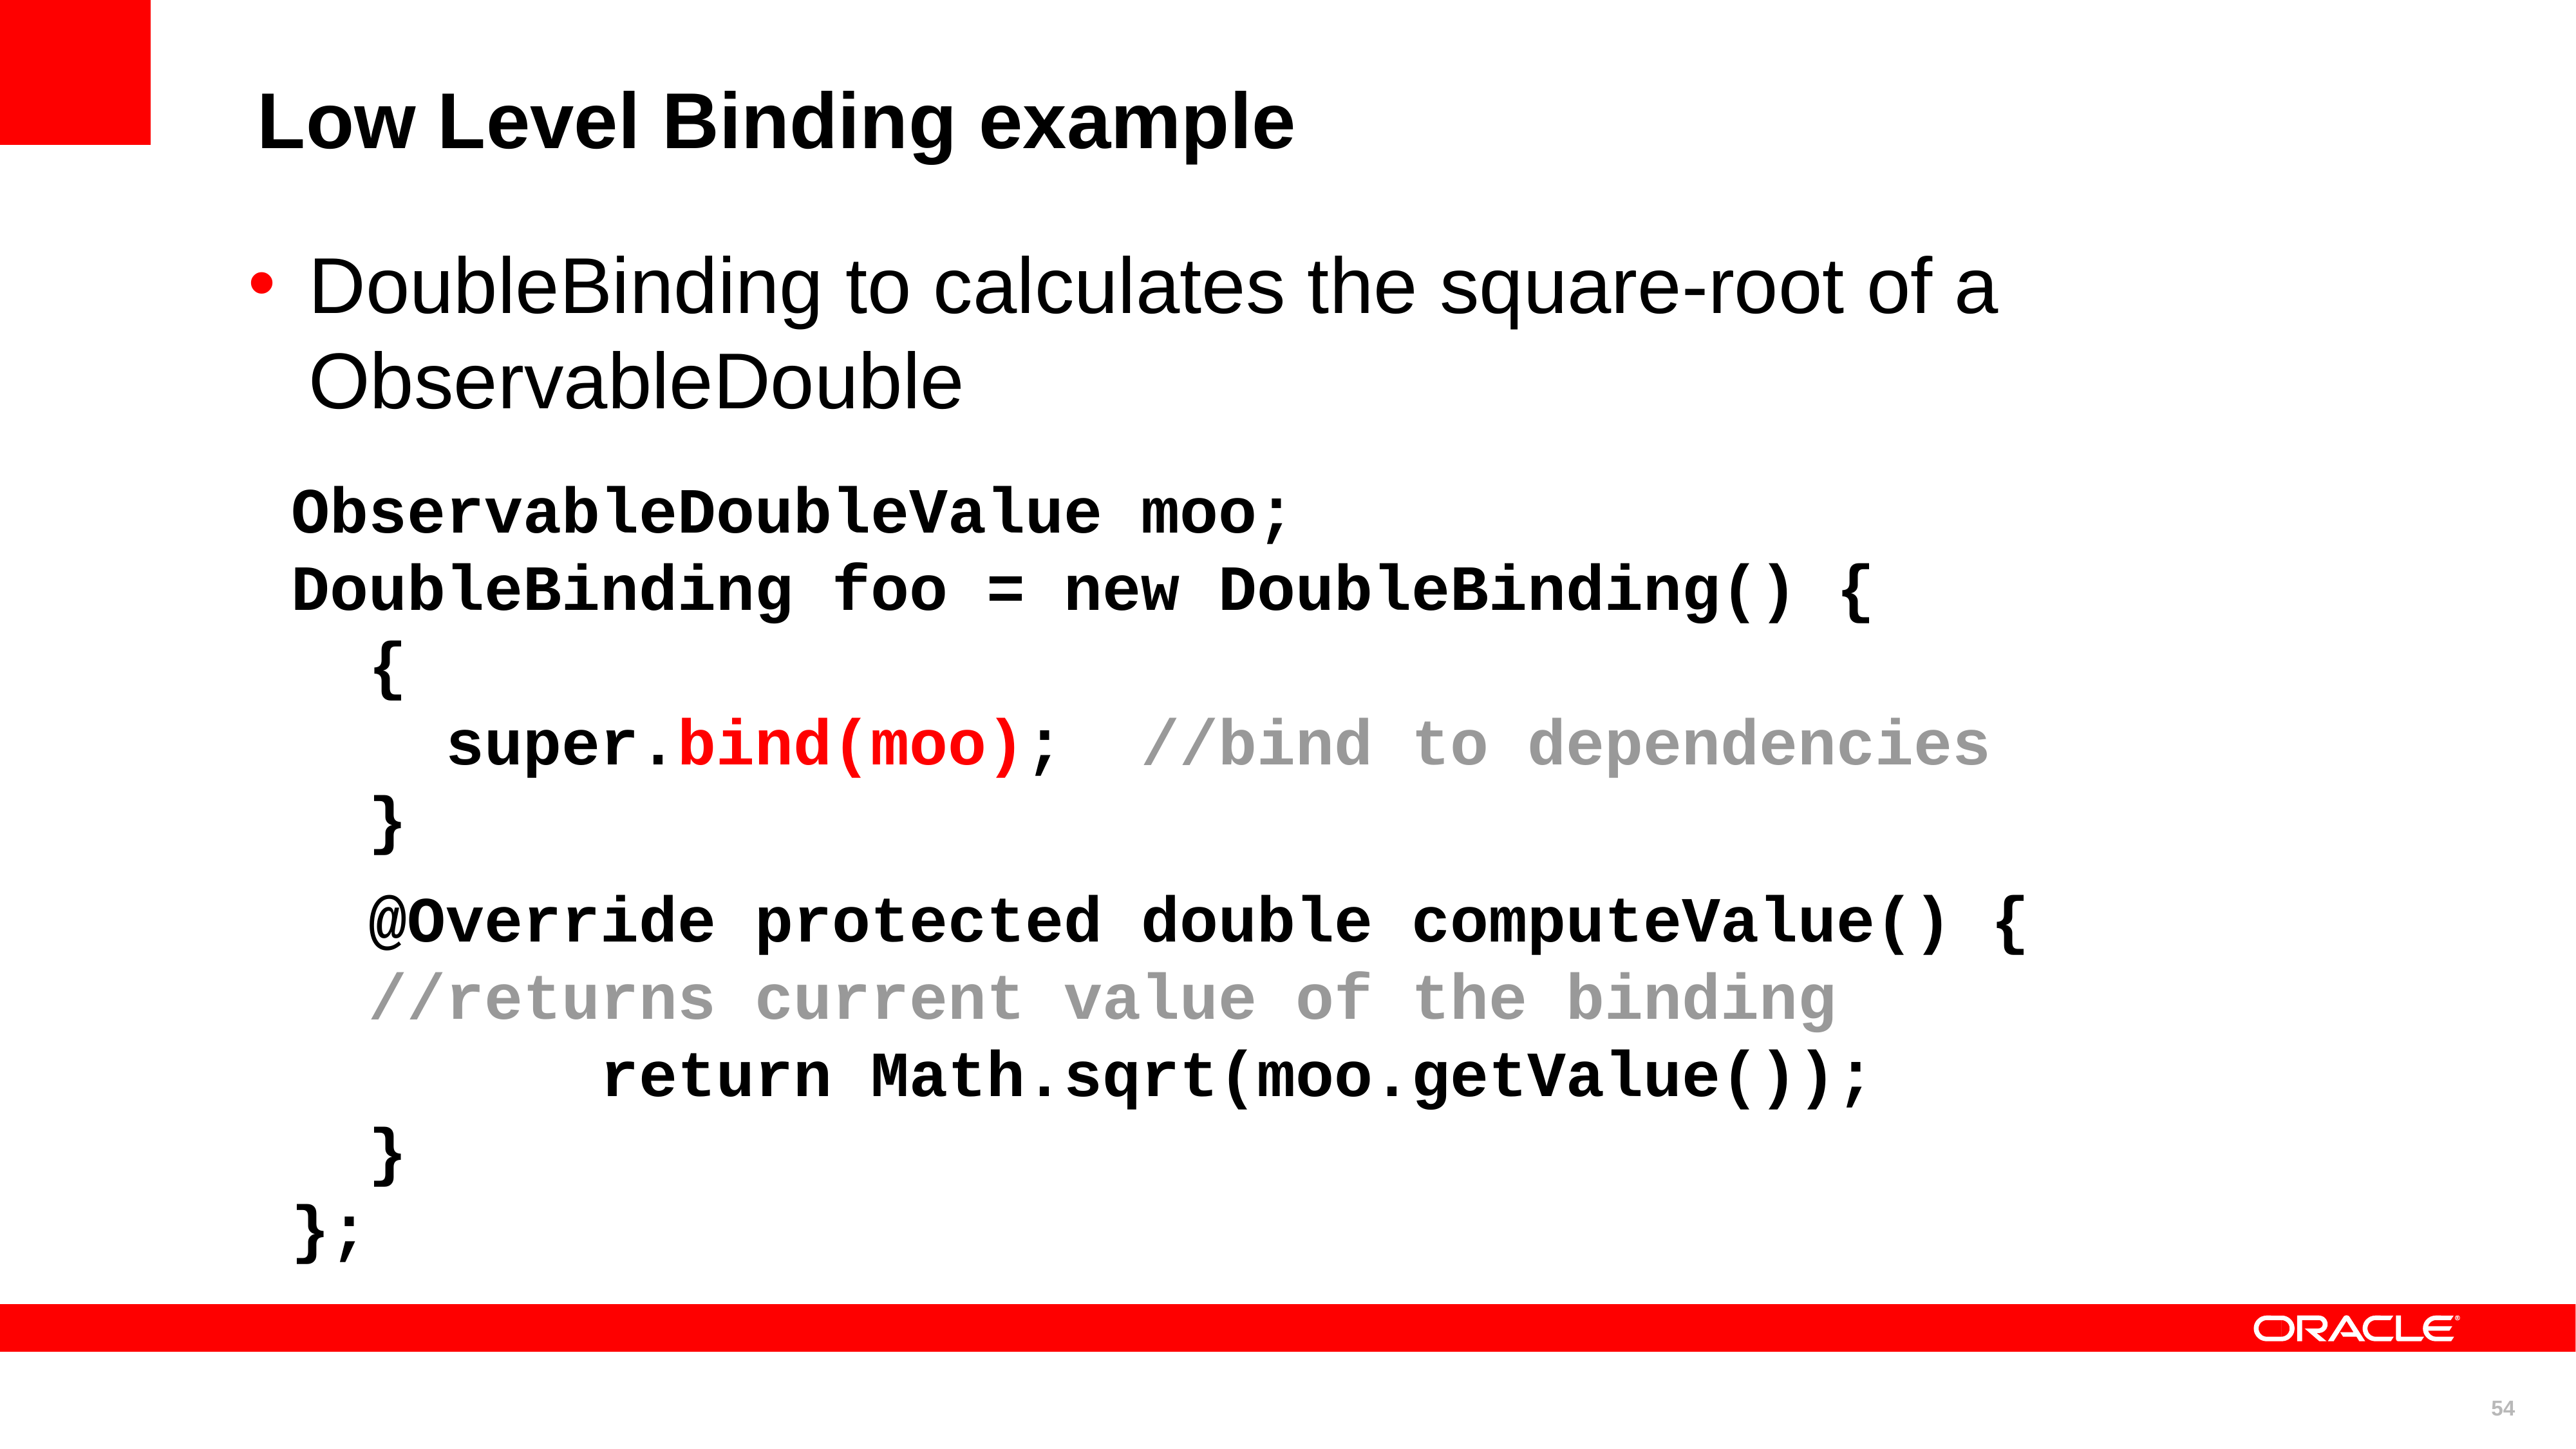

# Low Level Binding example
DoubleBinding to calculates the square-root of a ObservableDouble
ObservableDoubleValue moo;
DoubleBinding foo = new DoubleBinding() {
 {
 super.bind(moo); //bind to dependencies
 }
 @Override protected double computeValue() {
 //returns current value of the binding
 return Math.sqrt(moo.getValue());
 }
};